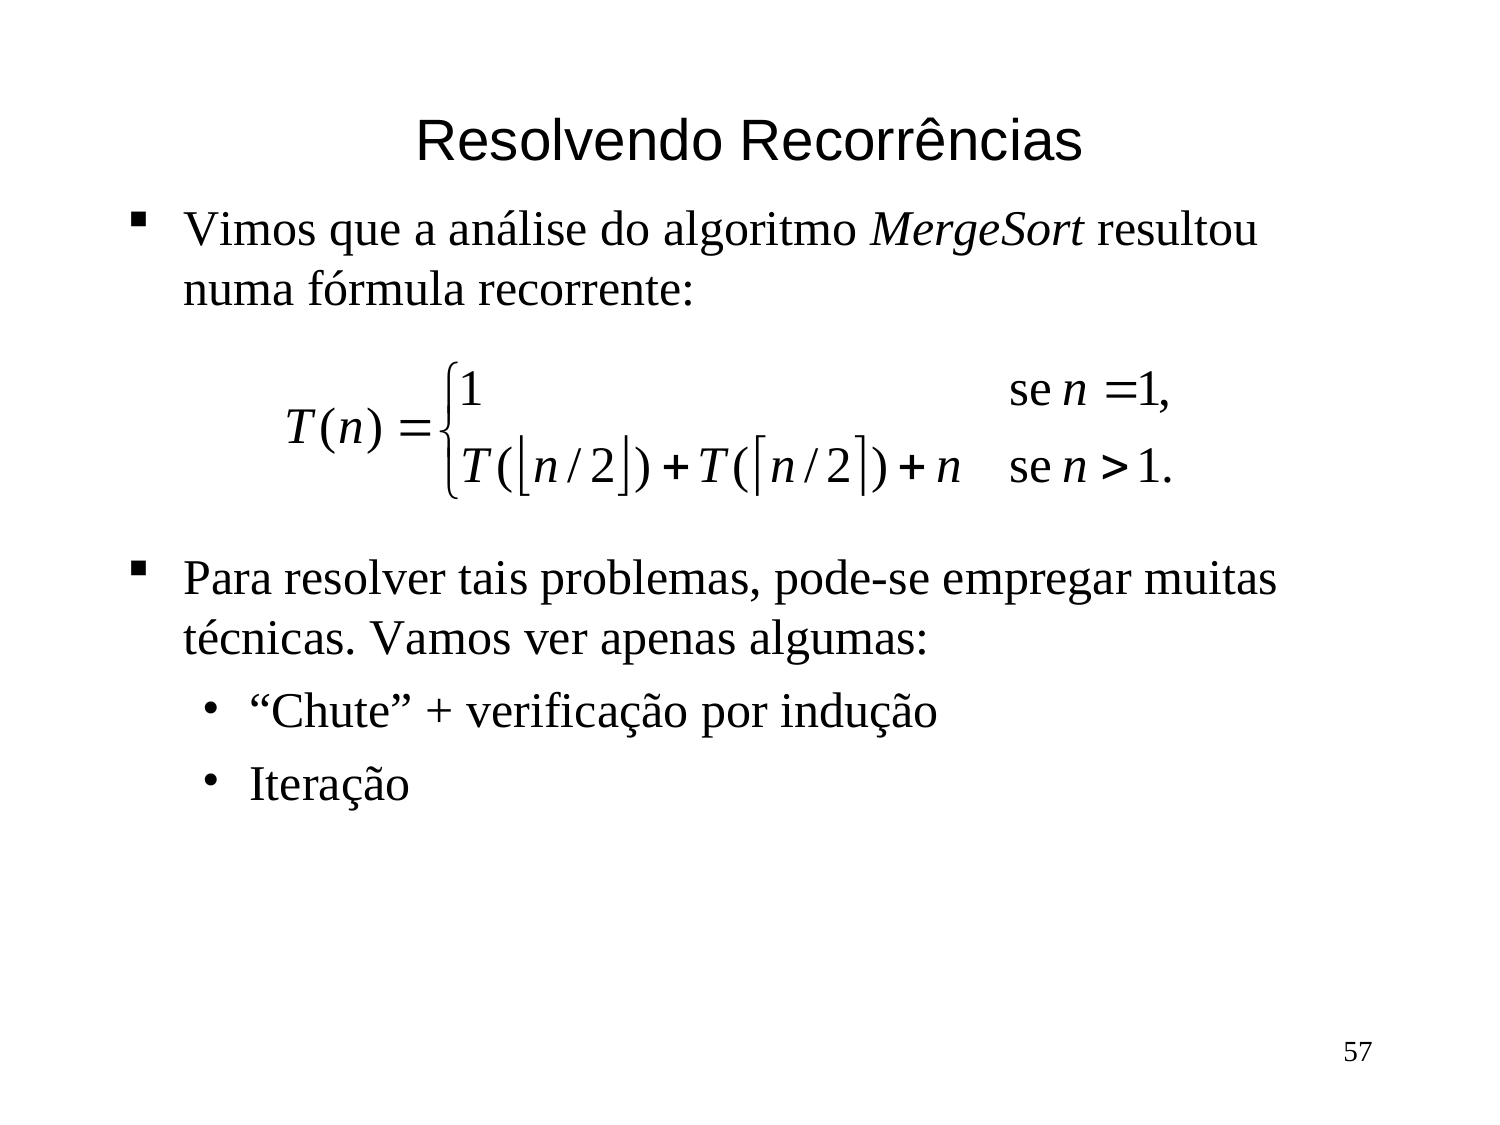

# Resolvendo Recorrências
Vimos que a análise do algoritmo MergeSort resultou numa fórmula recorrente:
Para resolver tais problemas, pode-se empregar muitas técnicas. Vamos ver apenas algumas:
“Chute” + verificação por indução
Iteração
57